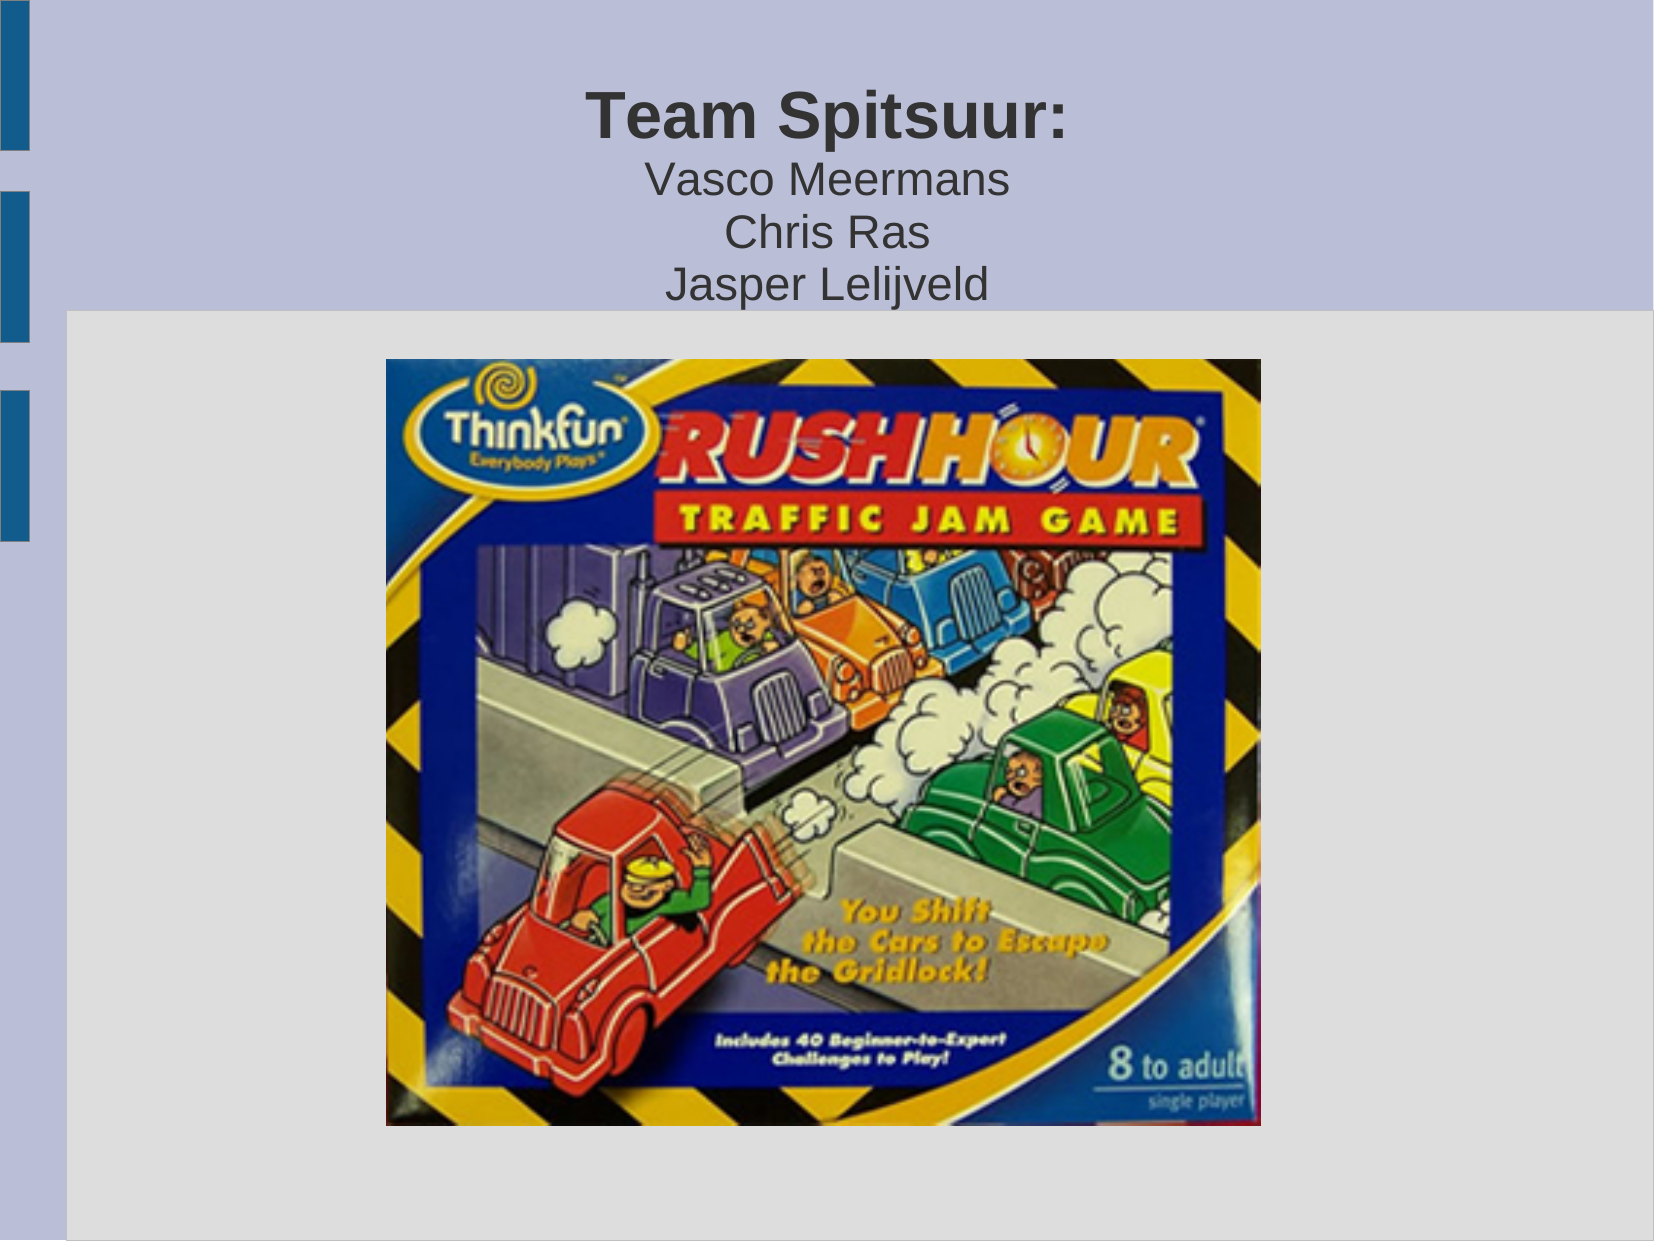

# Team Spitsuur: Vasco Meermans Chris Ras Jasper Lelijveld